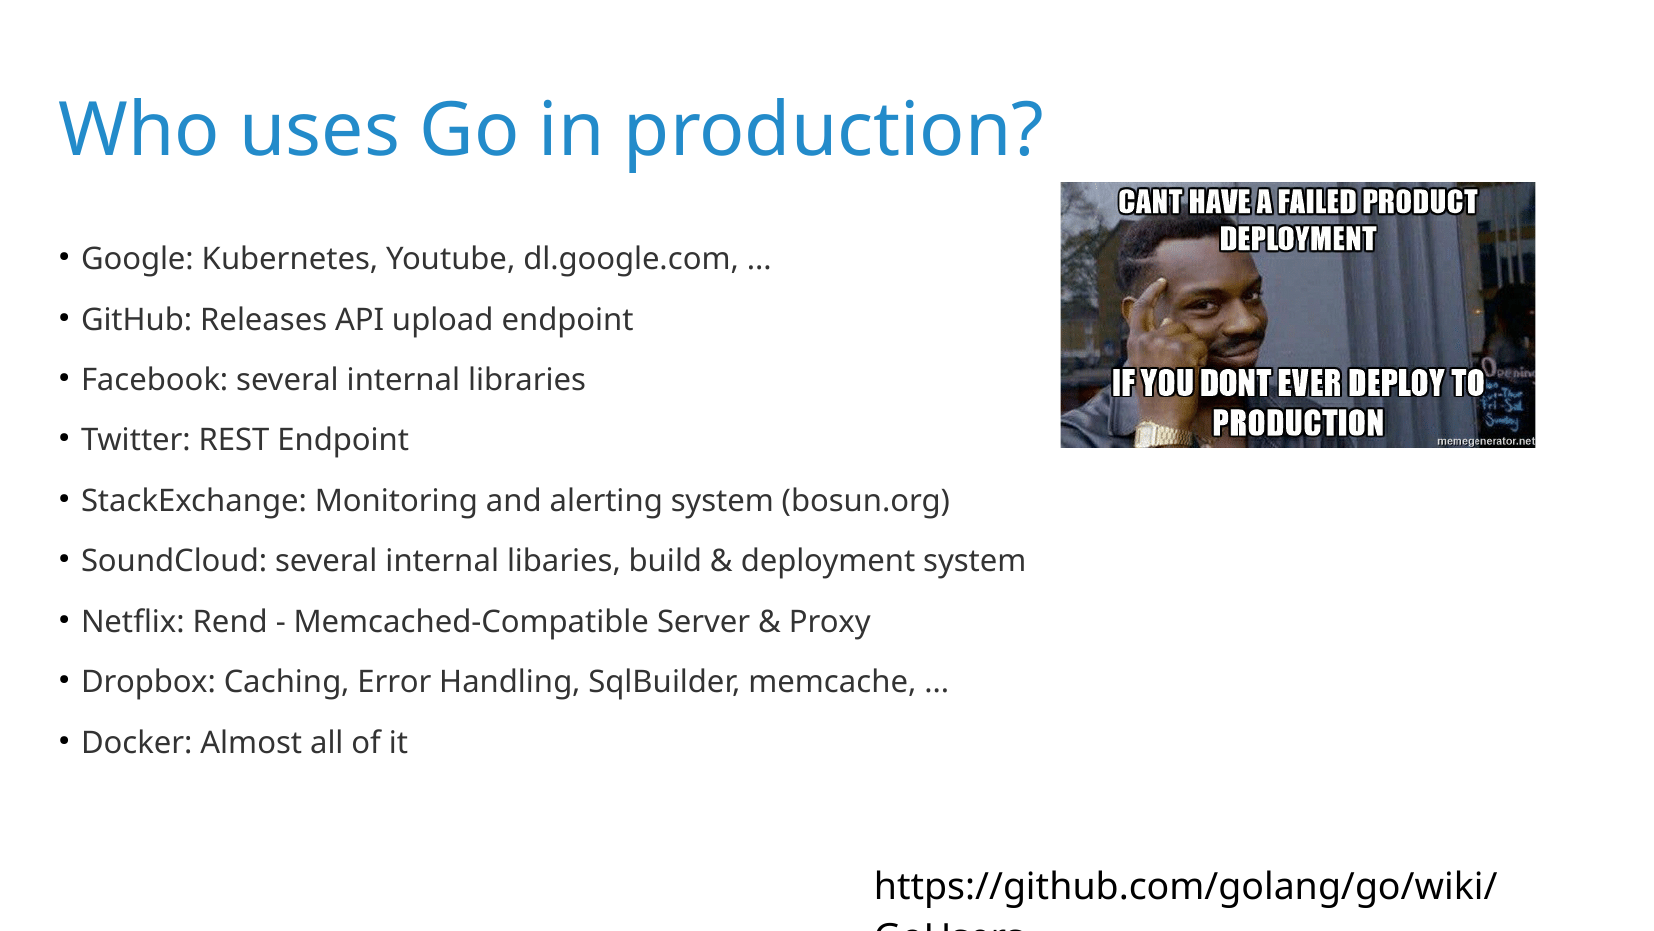

# Who uses Go in production?
Google: Kubernetes, Youtube, dl.google.com, ...
GitHub: Releases API upload endpoint
Facebook: several internal libraries
Twitter: REST Endpoint
StackExchange: Monitoring and alerting system (bosun.org)
SoundCloud: several internal libaries, build & deployment system
Netflix: Rend - Memcached-Compatible Server & Proxy
Dropbox: Caching, Error Handling, SqlBuilder, memcache, ...
Docker: Almost all of it
https://github.com/golang/go/wiki/GoUsers